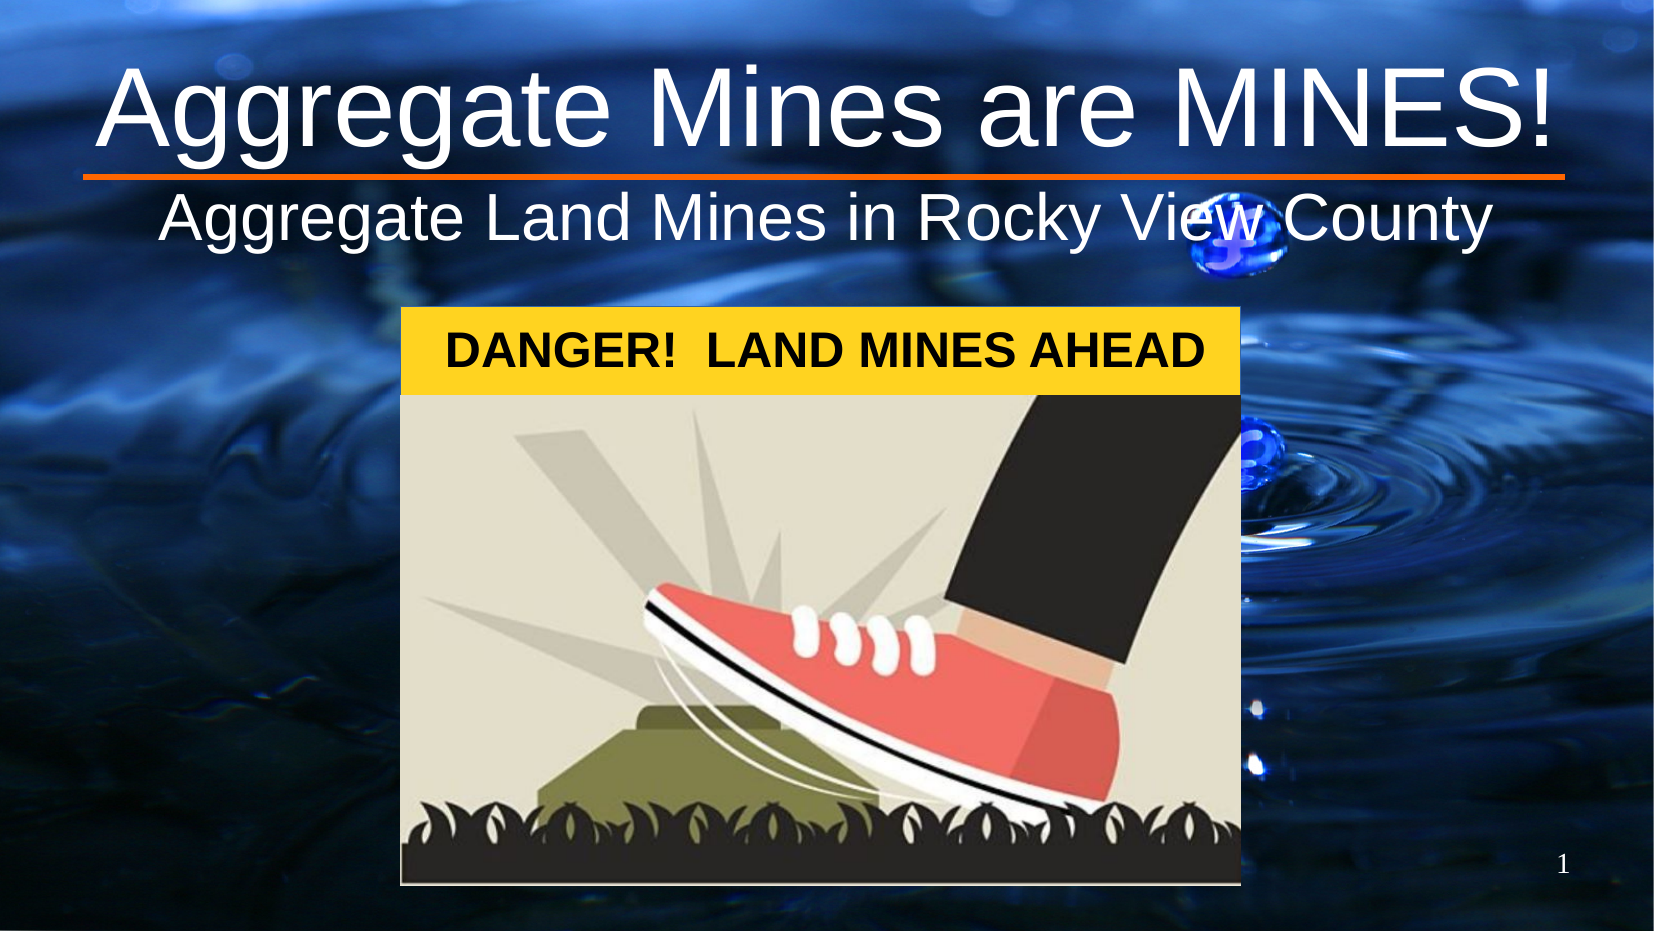

# Aggregate Mines are MINES!
Aggregate Land Mines in Rocky View County
DANGER! LAND MINES AHEAD
Aggregate Mines are MINES!
1